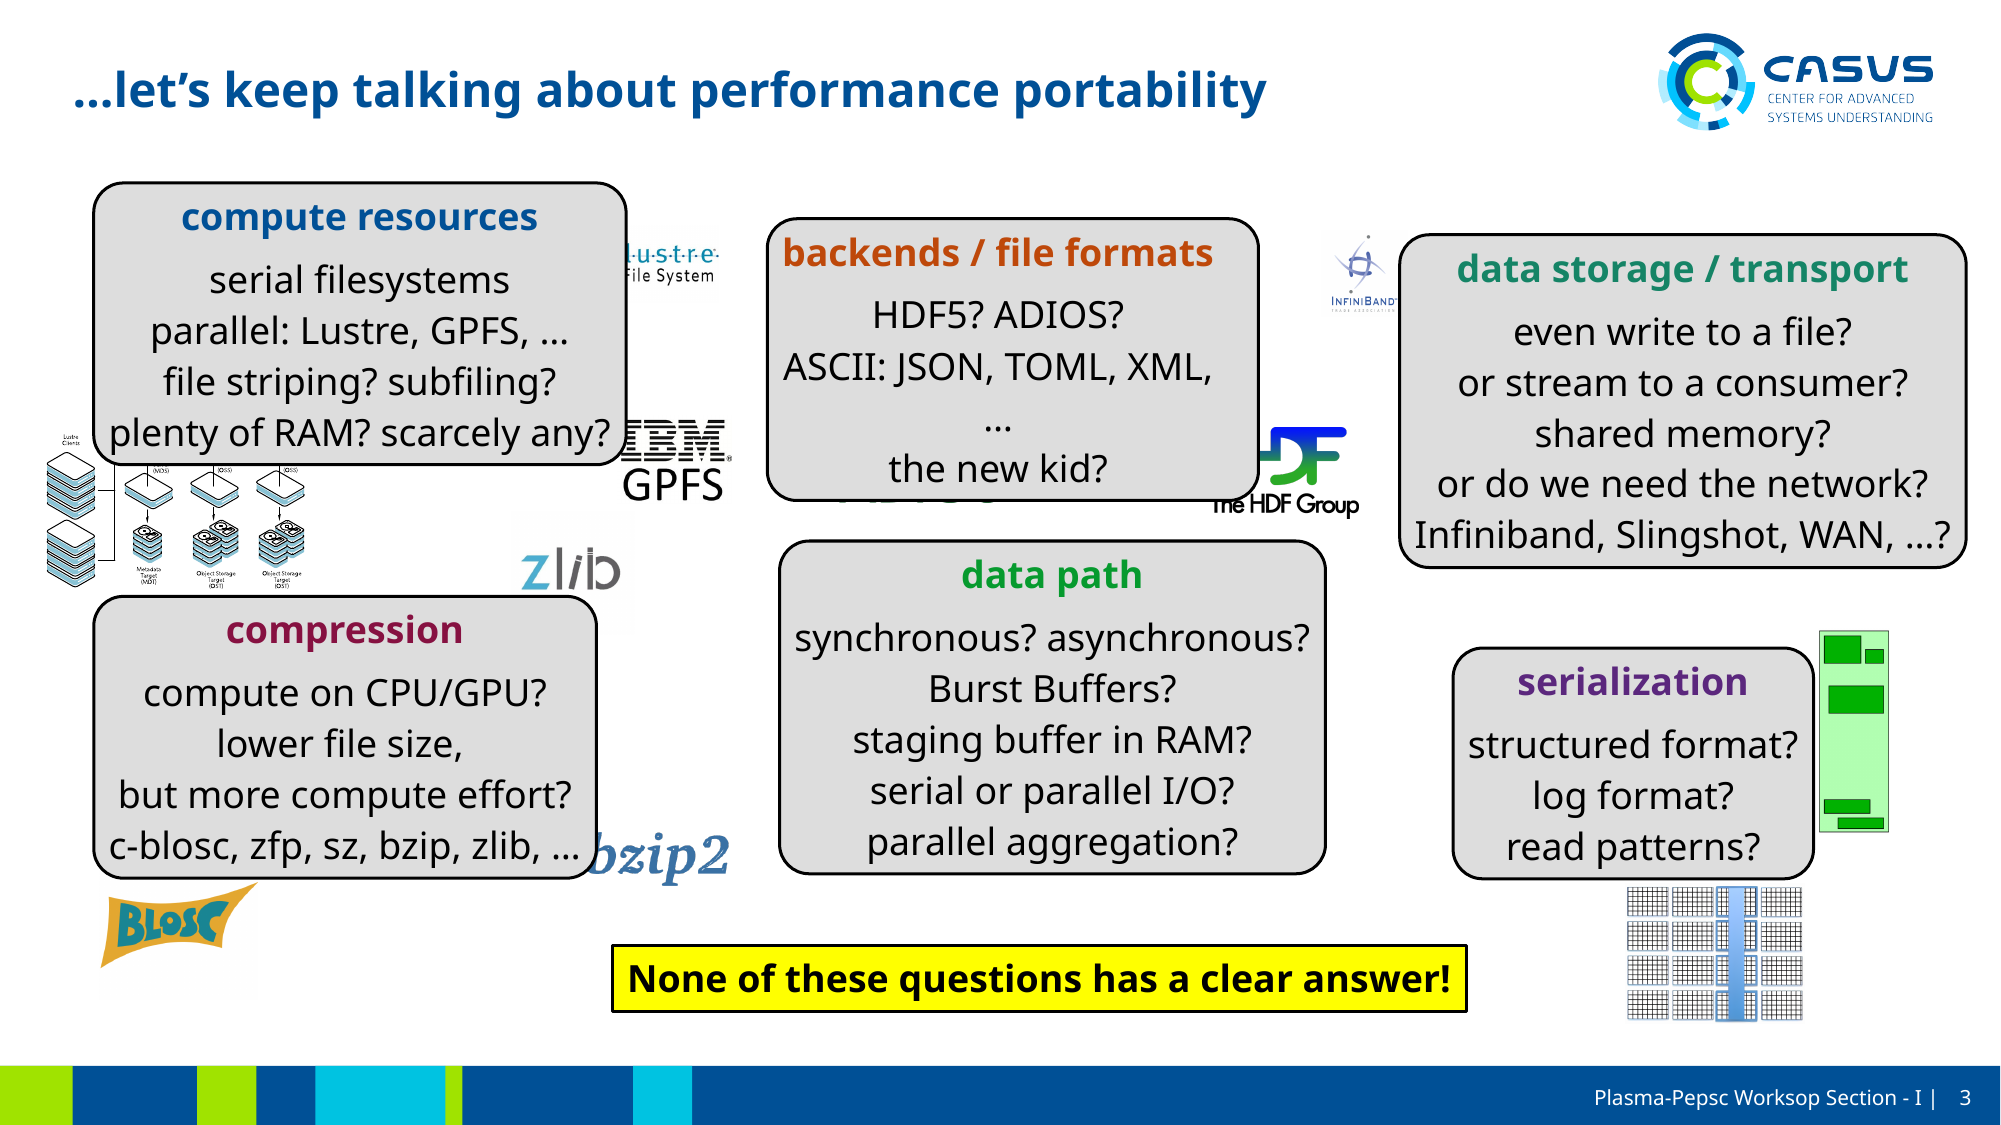

# …let’s keep talking about performance portability
compute resources
serial filesystems
parallel: Lustre, GPFS, …
file striping? subfiling?
plenty of RAM? scarcely any?
backends / file formats
HDF5? ADIOS?
ASCII: JSON, TOML, XML, …
the new kid?
data storage / transport
even write to a file?
or stream to a consumer?
shared memory?
or do we need the network?
Infiniband, Slingshot, WAN, …?
data path
synchronous? asynchronous?
Burst Buffers?
staging buffer in RAM?
serial or parallel I/O?
parallel aggregation?
compression
compute on CPU/GPU?
lower file size,
but more compute effort?
c-blosc, zfp, sz, bzip, zlib, …
serialization
structured format?
log format?
read patterns?
None of these questions has a clear answer!
Plasma-Pepsc Worksop Section - I
3